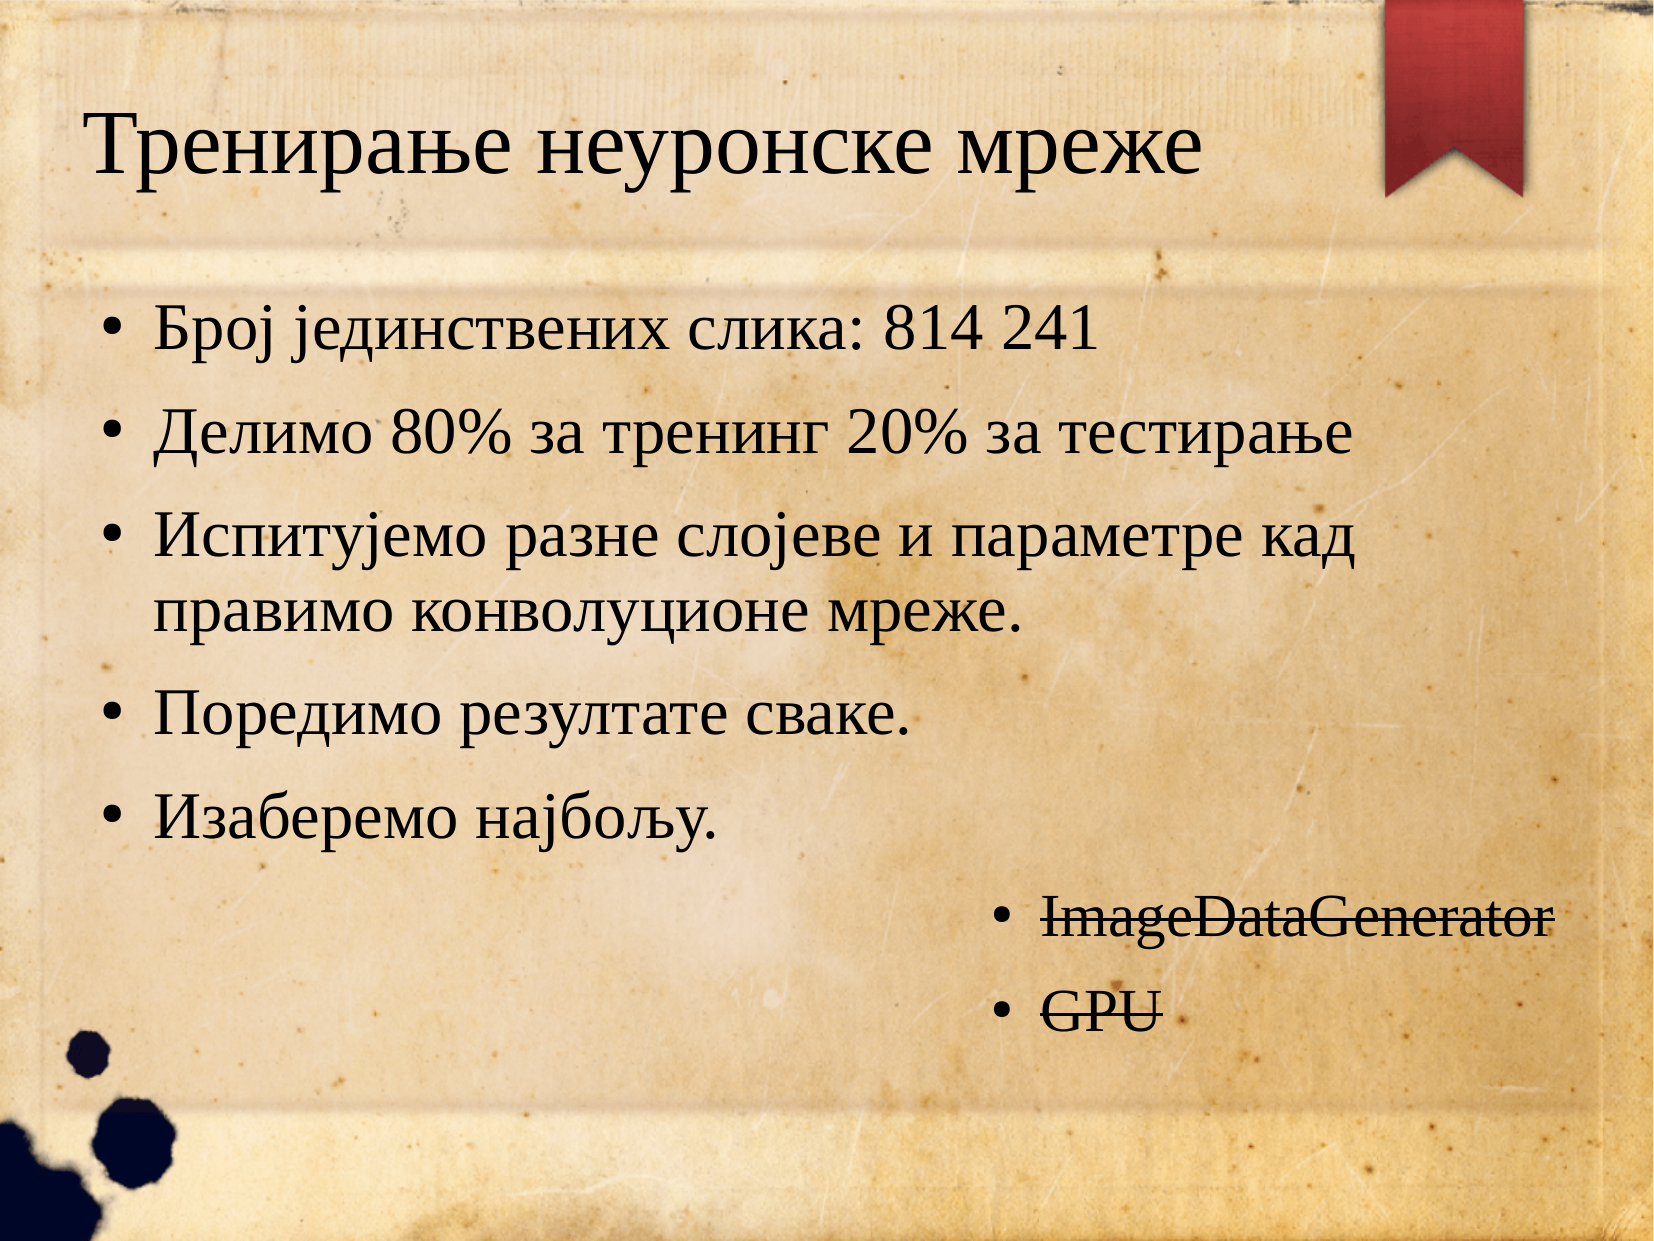

# Тренирање неуронске мреже
Број јединствених слика: 814 241
Делимо 80% за тренинг 20% за тестирање
Испитујемо разне слојеве и параметре кад правимо конволуционе мреже.
Поредимо резултате сваке.
Изаберемо најбољу.
ImageDataGenerator
GPU